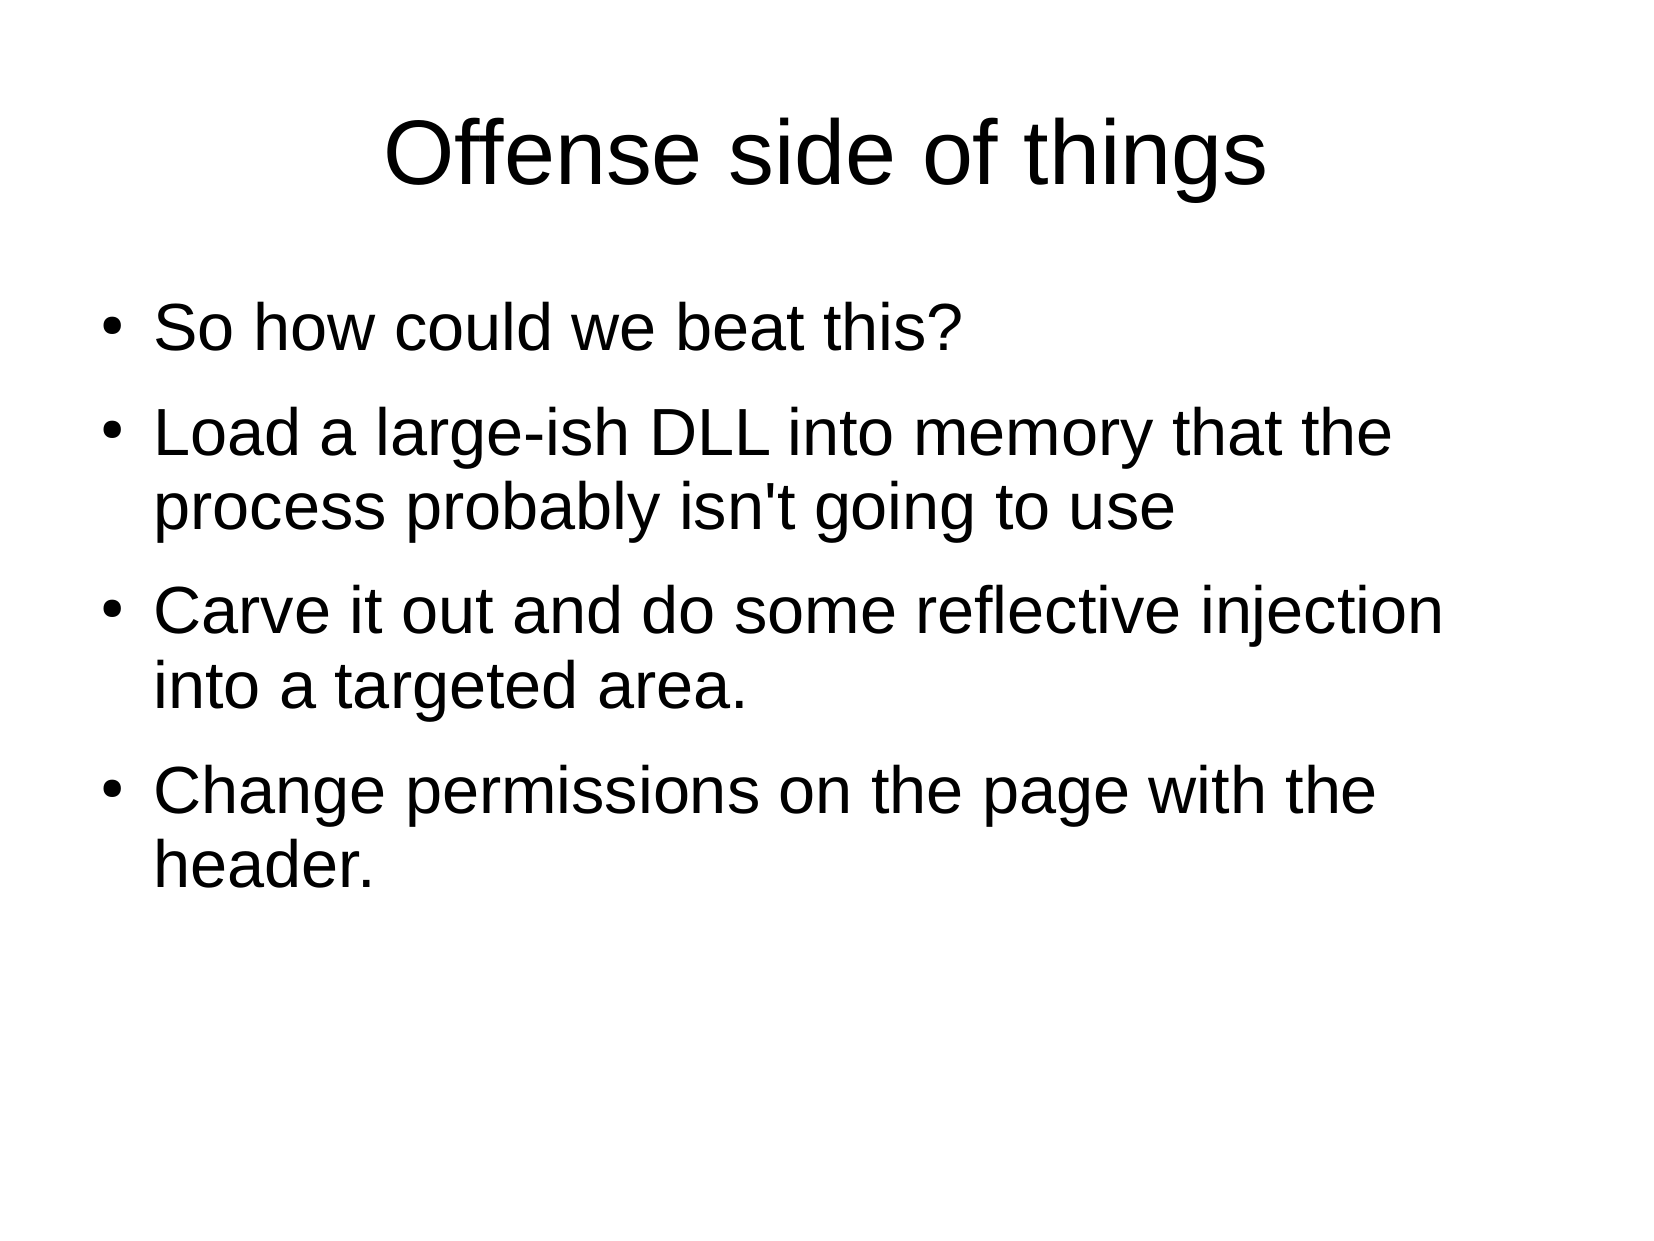

# Offense side of things
So how could we beat this?
Load a large-ish DLL into memory that the process probably isn't going to use
Carve it out and do some reflective injection into a targeted area.
Change permissions on the page with the header.